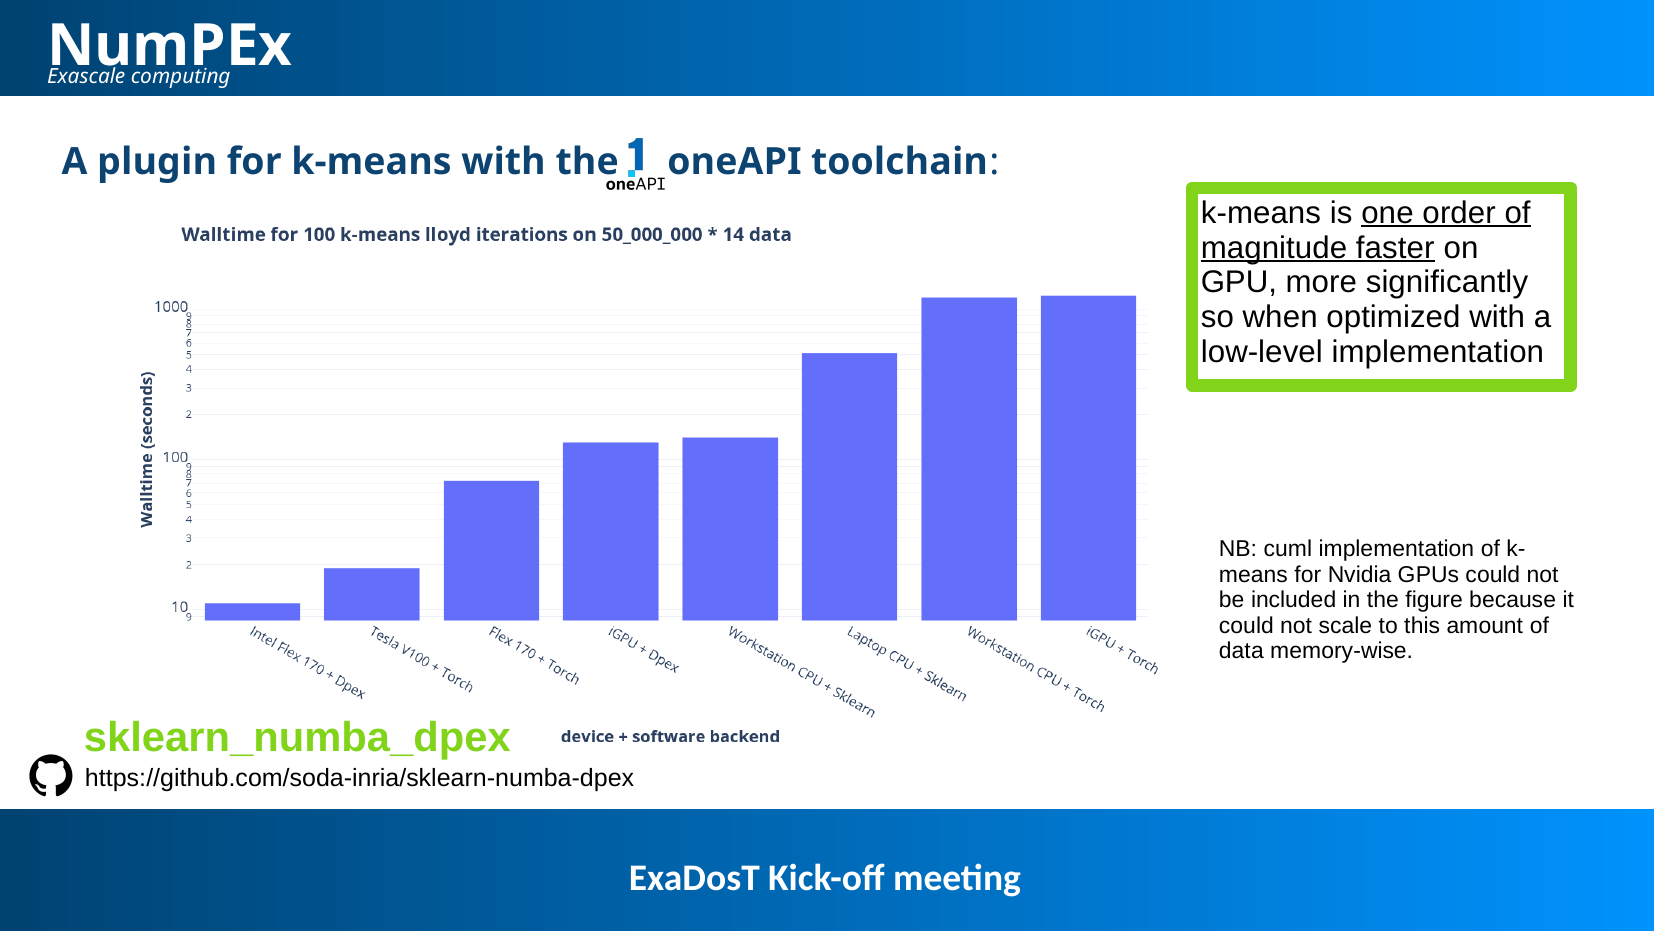

NumPExx
Exascale computing
A plugin for k-means with the oneAPI toolchain:
k-means is one order of magnitude faster on GPU, more significantly so when optimized with a low-level implementation
NB: cuml implementation of k-means for Nvidia GPUs could not be included in the figure because it could not scale to this amount of data memory-wise.
sklearn_numba_dpex
https://github.com/soda-inria/sklearn-numba-dpex
ExaDosT Kick-off meeting